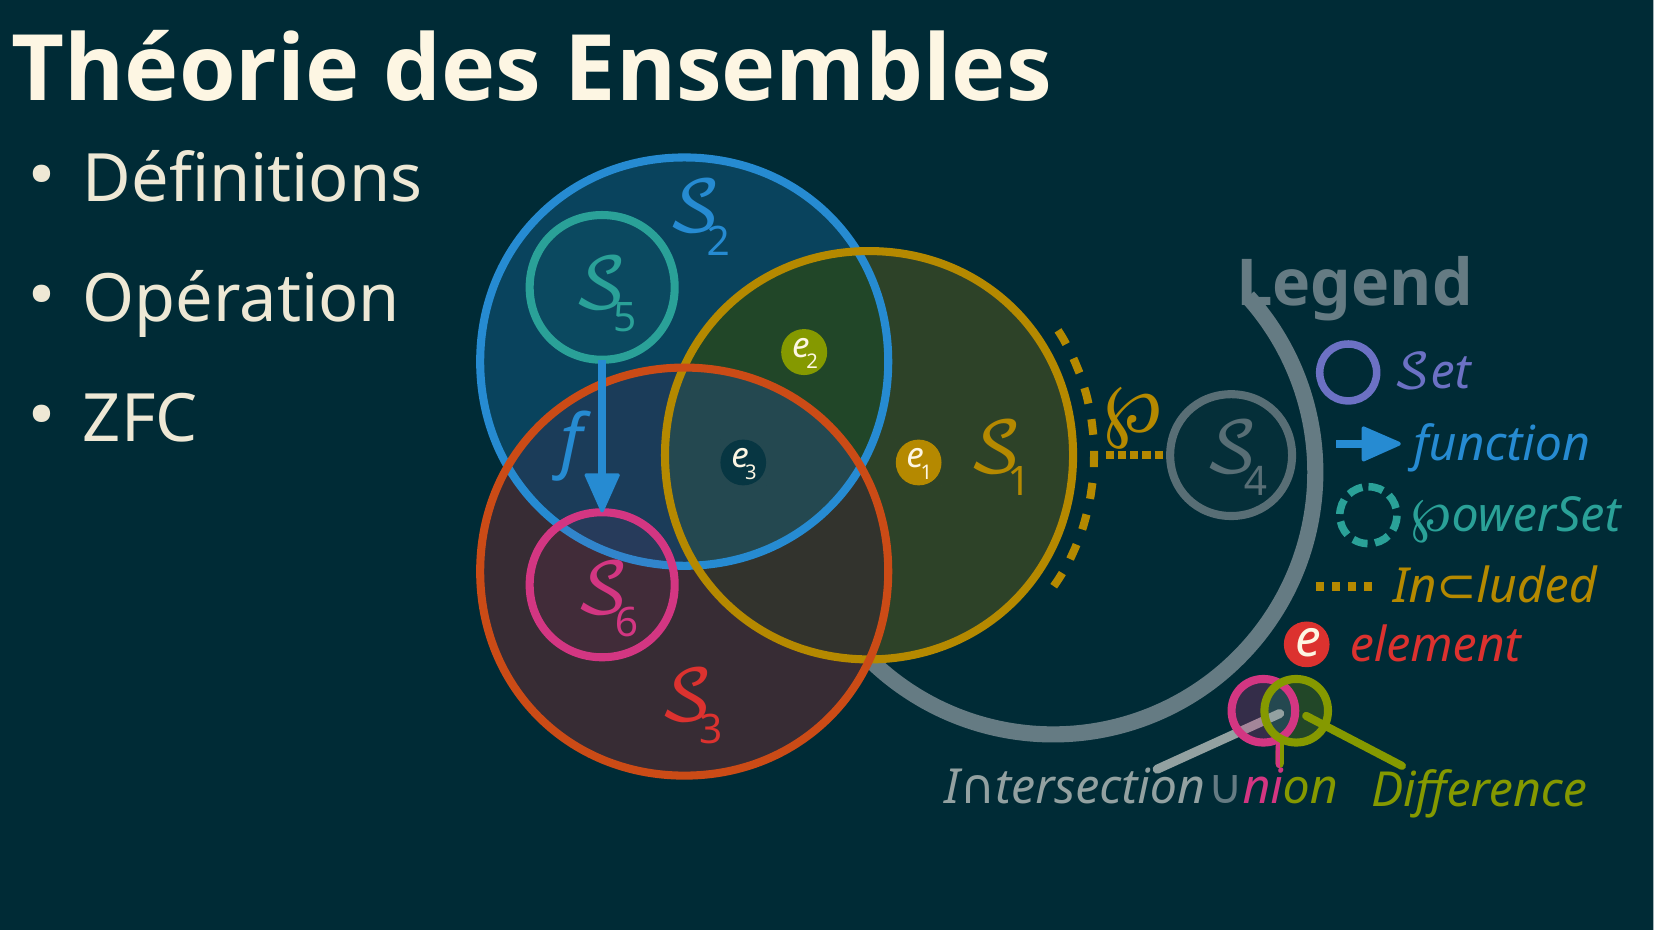

# Théorie des Ensembles
Définitions
Opération
ZFC